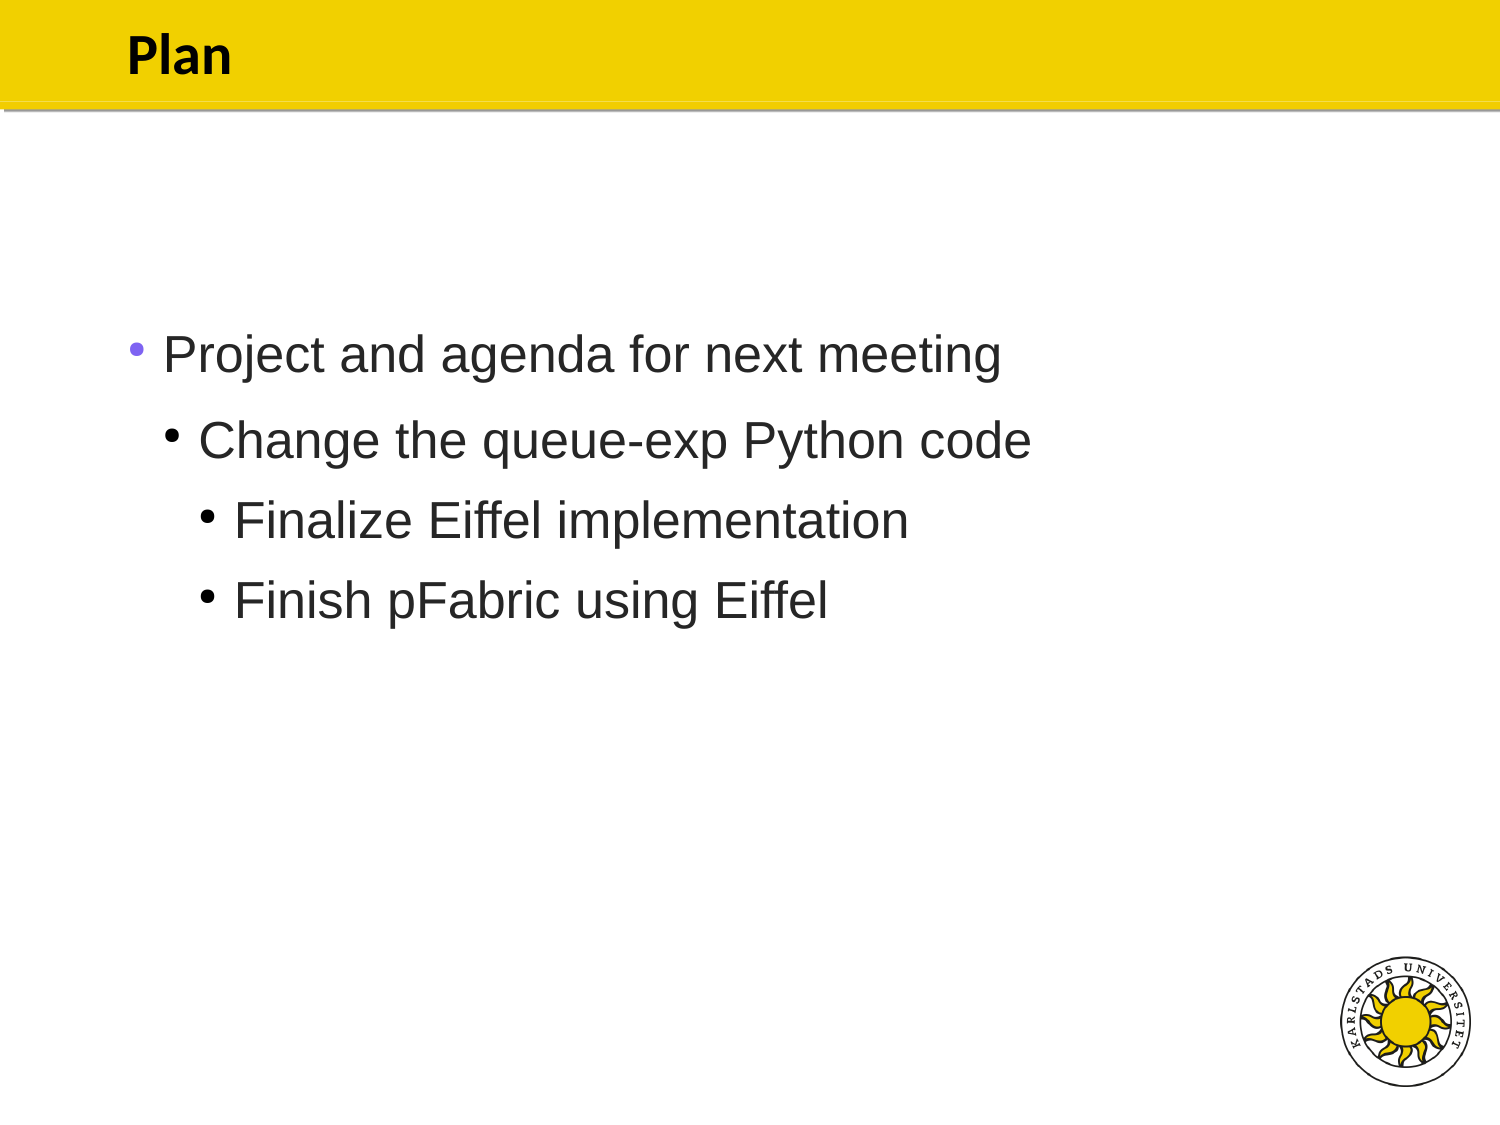

# Plan
Project and agenda for next meeting
Change the queue-exp Python code
Finalize Eiffel implementation
Finish pFabric using Eiffel